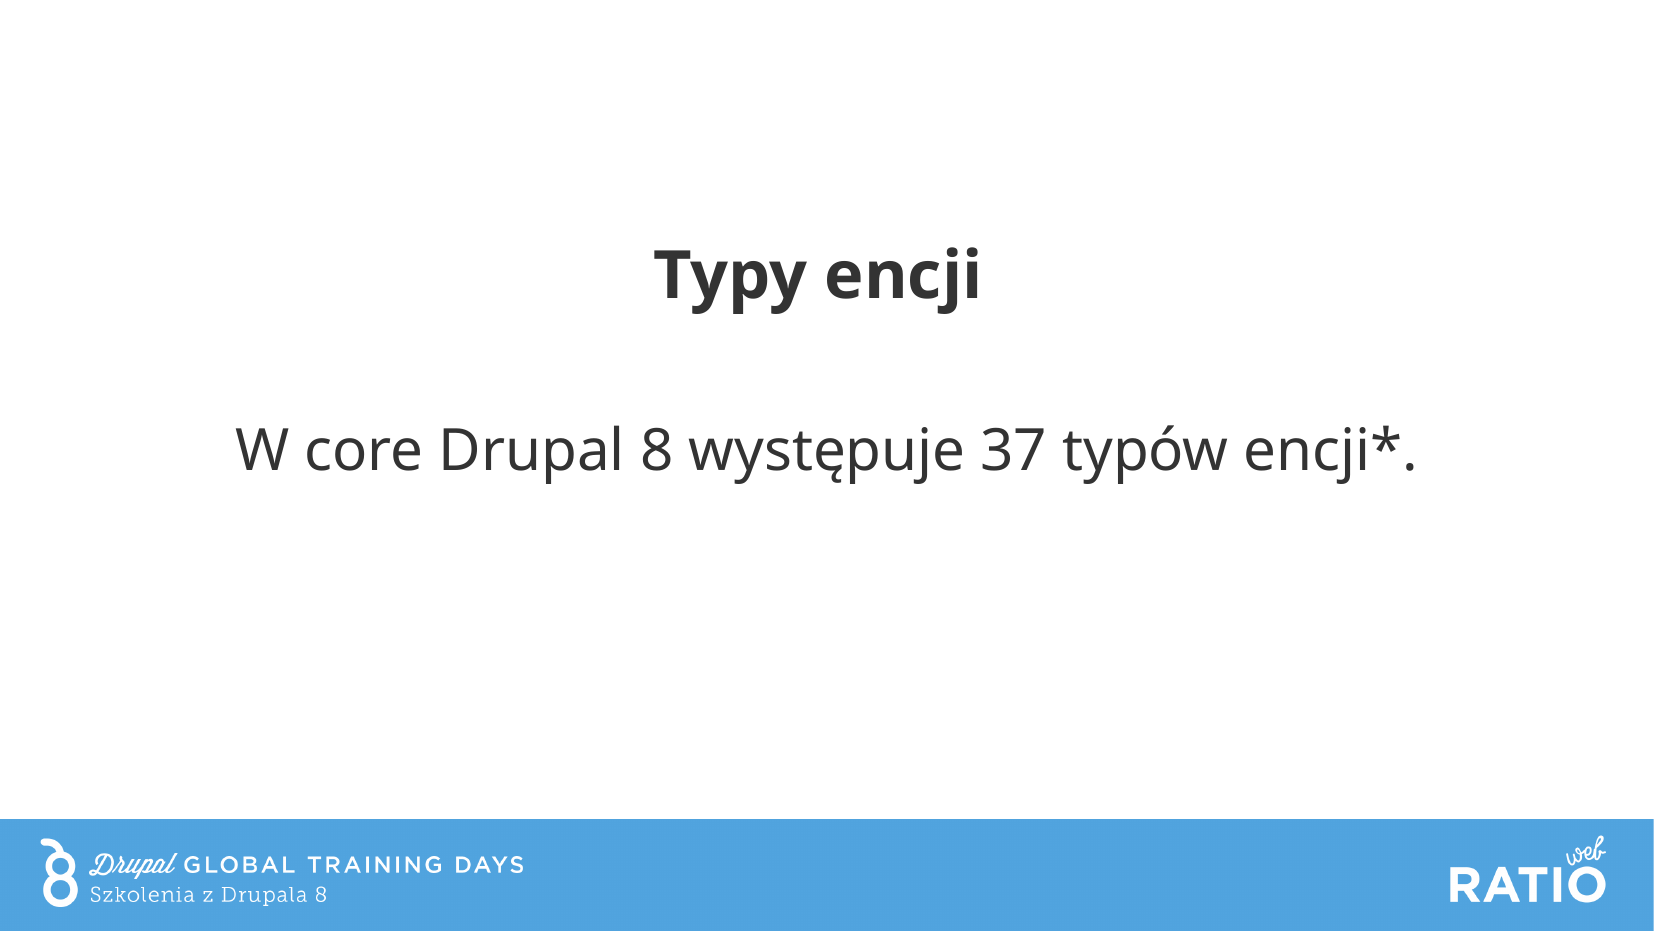

# Typy encji
W core Drupal 8 występuje 37 typów encji*.